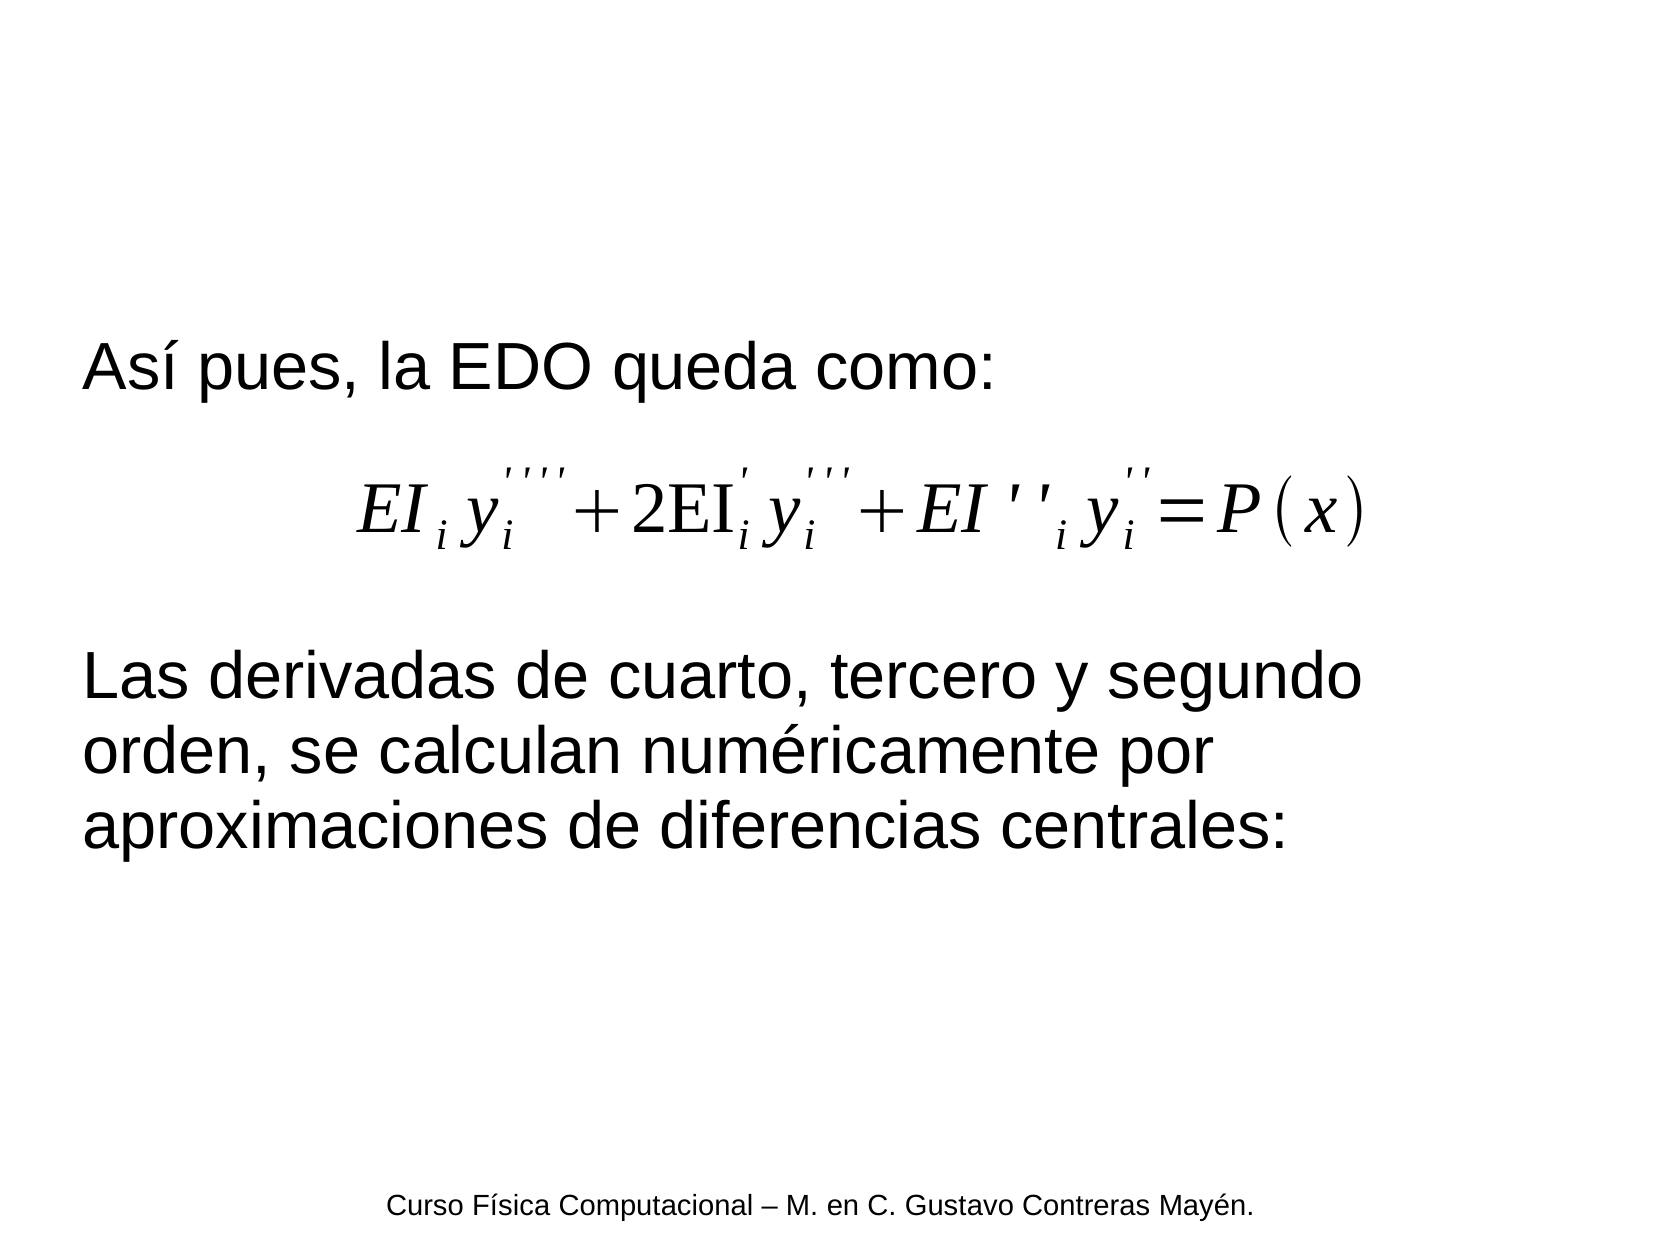

#
Así pues, la EDO queda como:
Las derivadas de cuarto, tercero y segundo orden, se calculan numéricamente por aproximaciones de diferencias centrales: